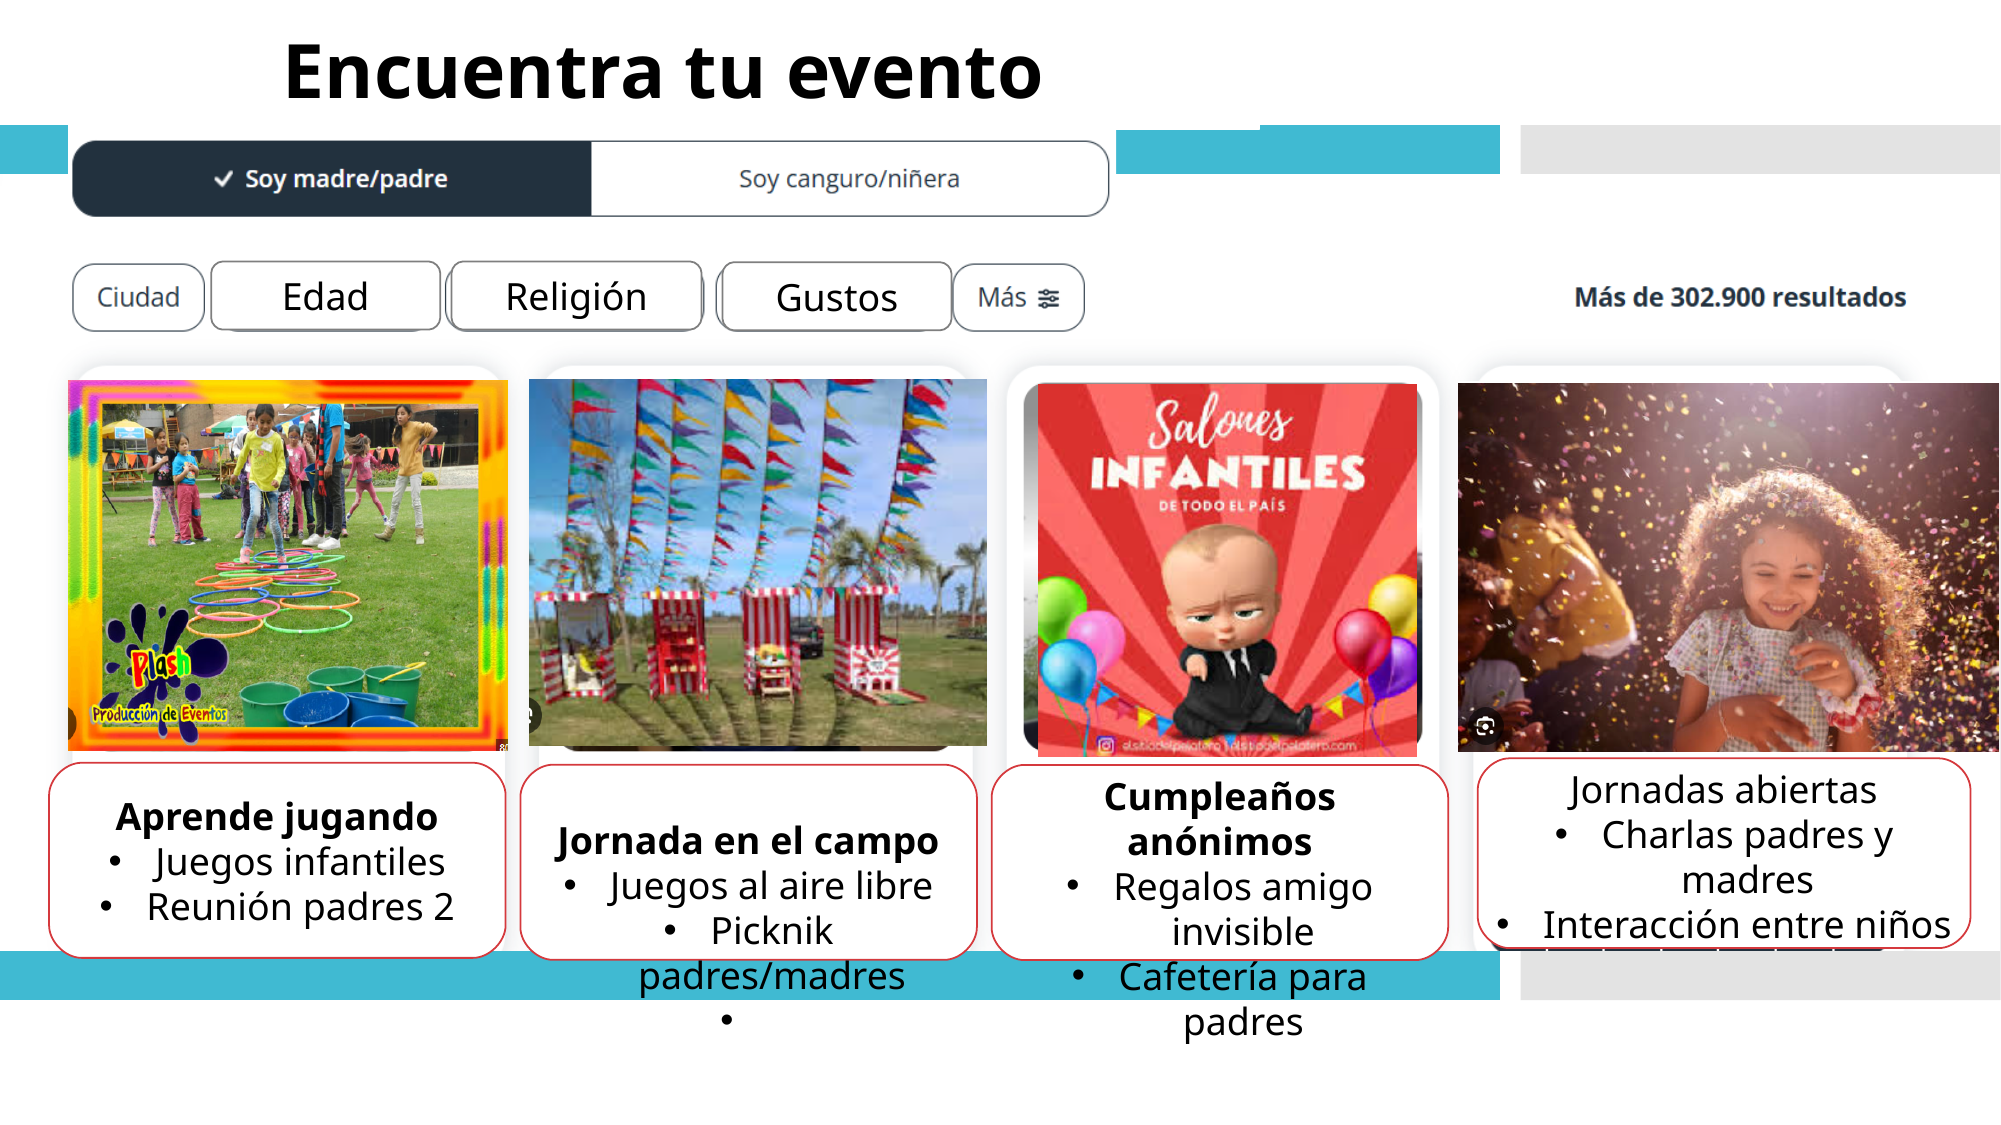

Encuentra tu evento
Edad
Religión
Gustos
Jornadas abiertas
Charlas padres y madres
Interacción entre niños
Aprende jugando
Juegos infantiles
Reunión padres 2
Jornada en el campo
Juegos al aire libre
Picknik padres/madres
Cumpleaños anónimos
Regalos amigo invisible
Cafetería para padres